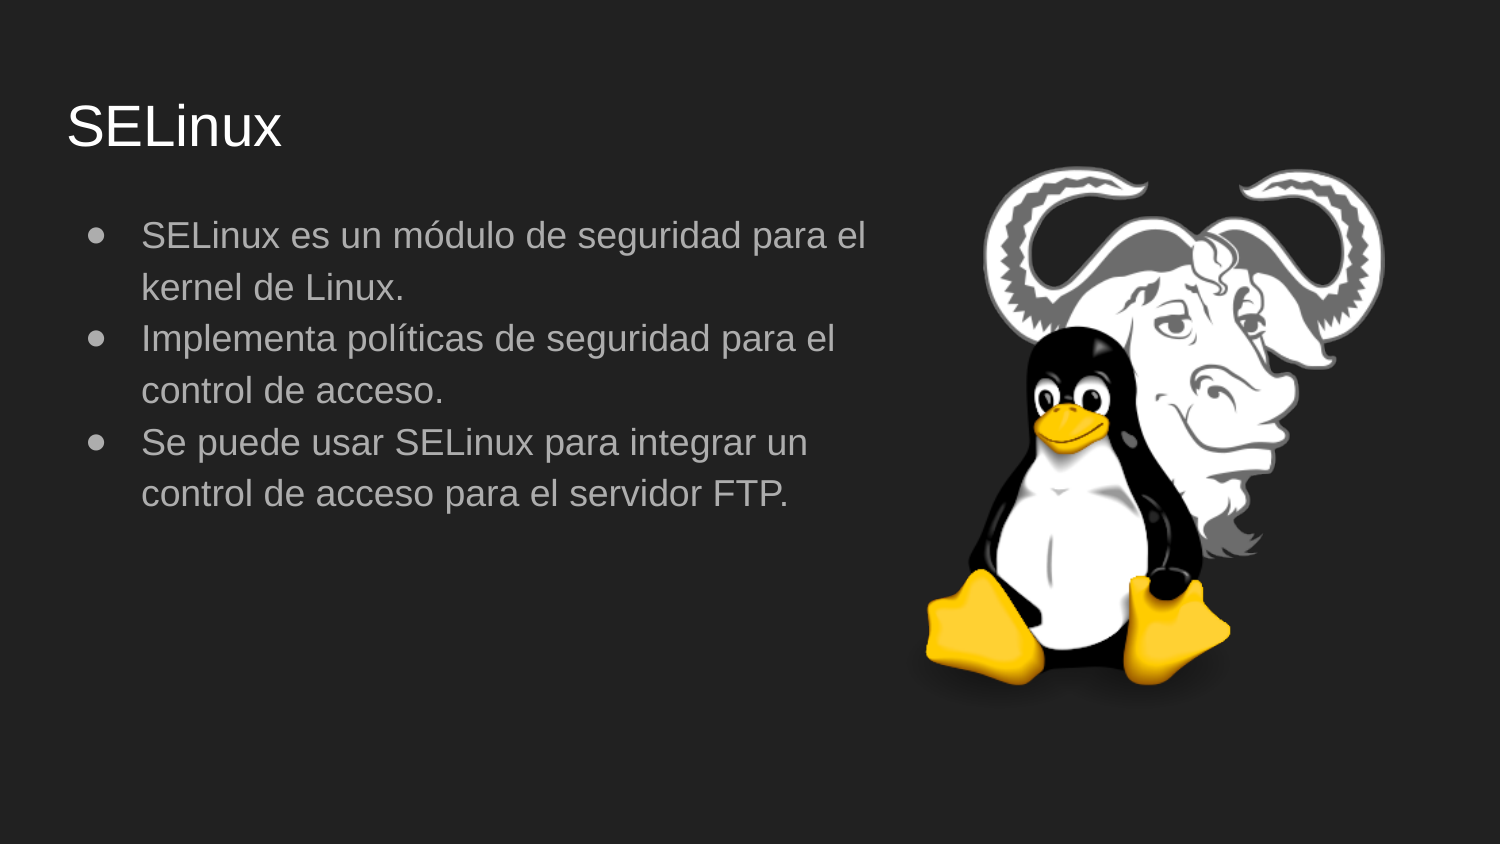

# SELinux
SELinux es un módulo de seguridad para el kernel de Linux.
Implementa políticas de seguridad para el control de acceso.
Se puede usar SELinux para integrar un control de acceso para el servidor FTP.